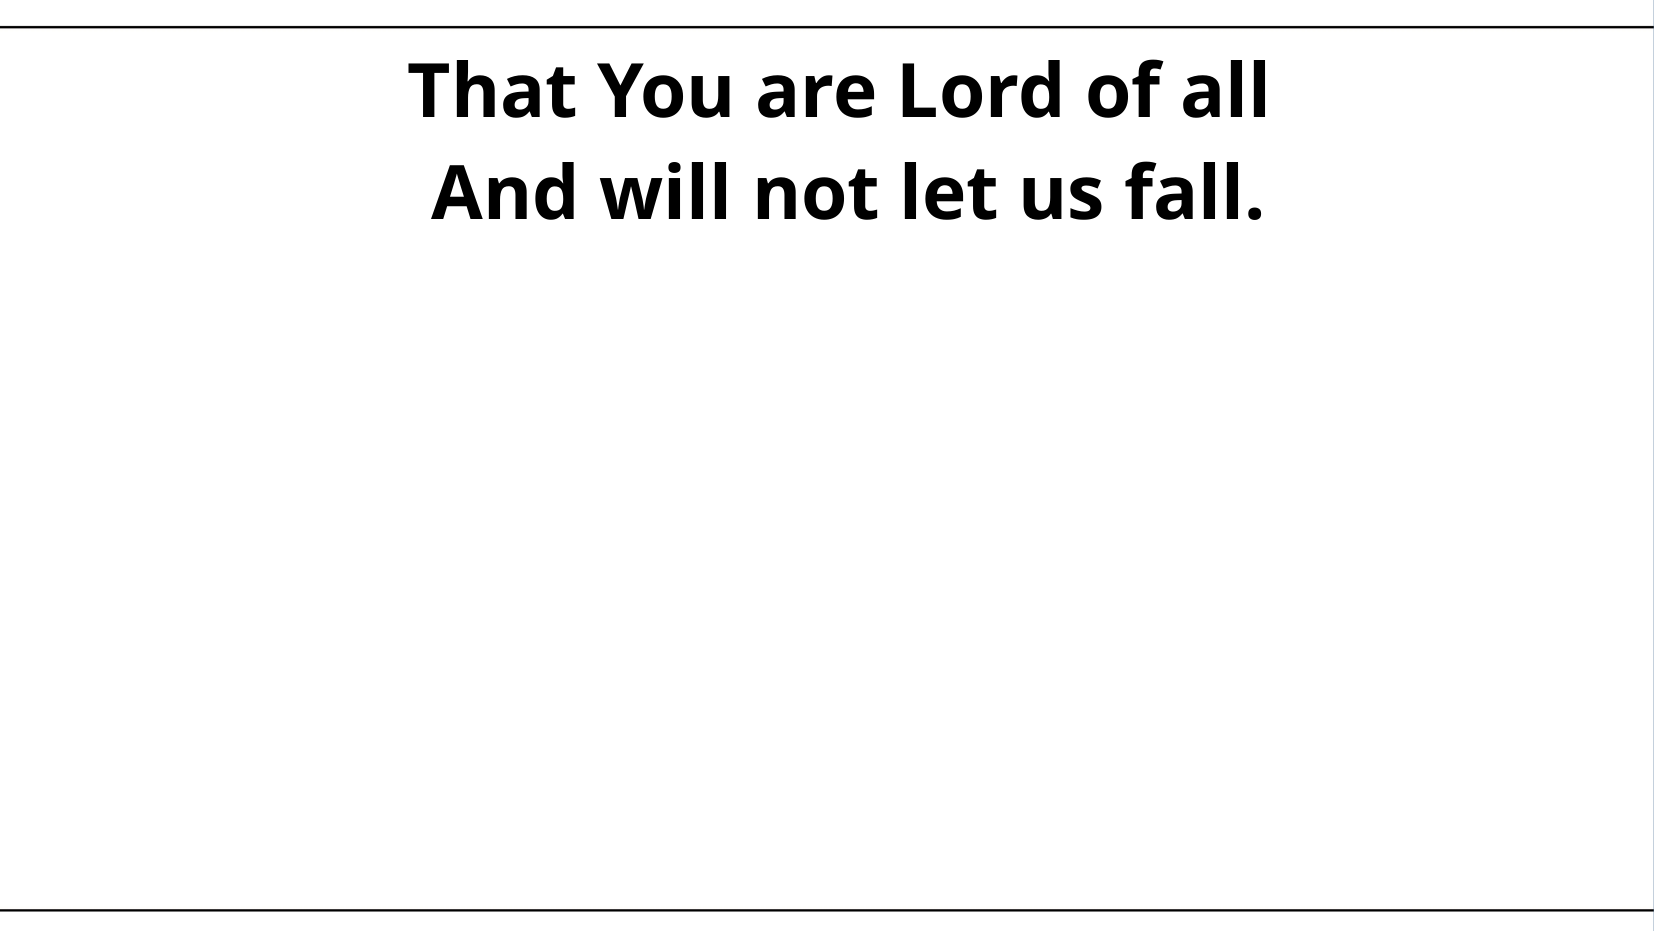

That You are Lord of all
And will not let us fall.